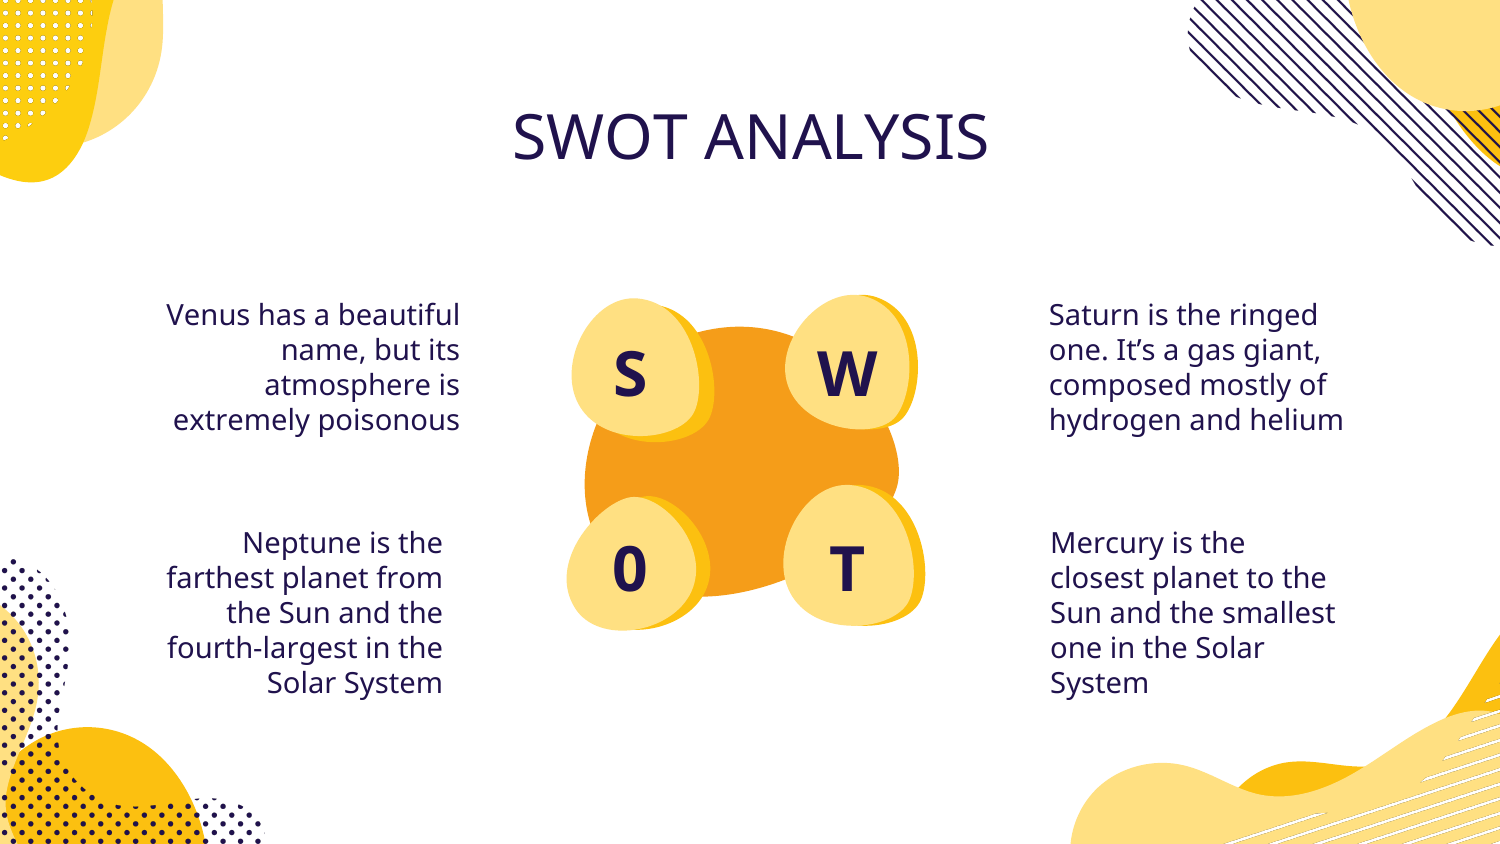

# SWOT ANALYSIS
Saturn is the ringed one. It’s a gas giant, composed mostly of hydrogen and helium
Venus has a beautiful name, but its atmosphere is extremely poisonous
S
W
Neptune is the farthest planet from the Sun and the fourth-largest in the Solar System
Mercury is the closest planet to the Sun and the smallest one in the Solar System
0
T